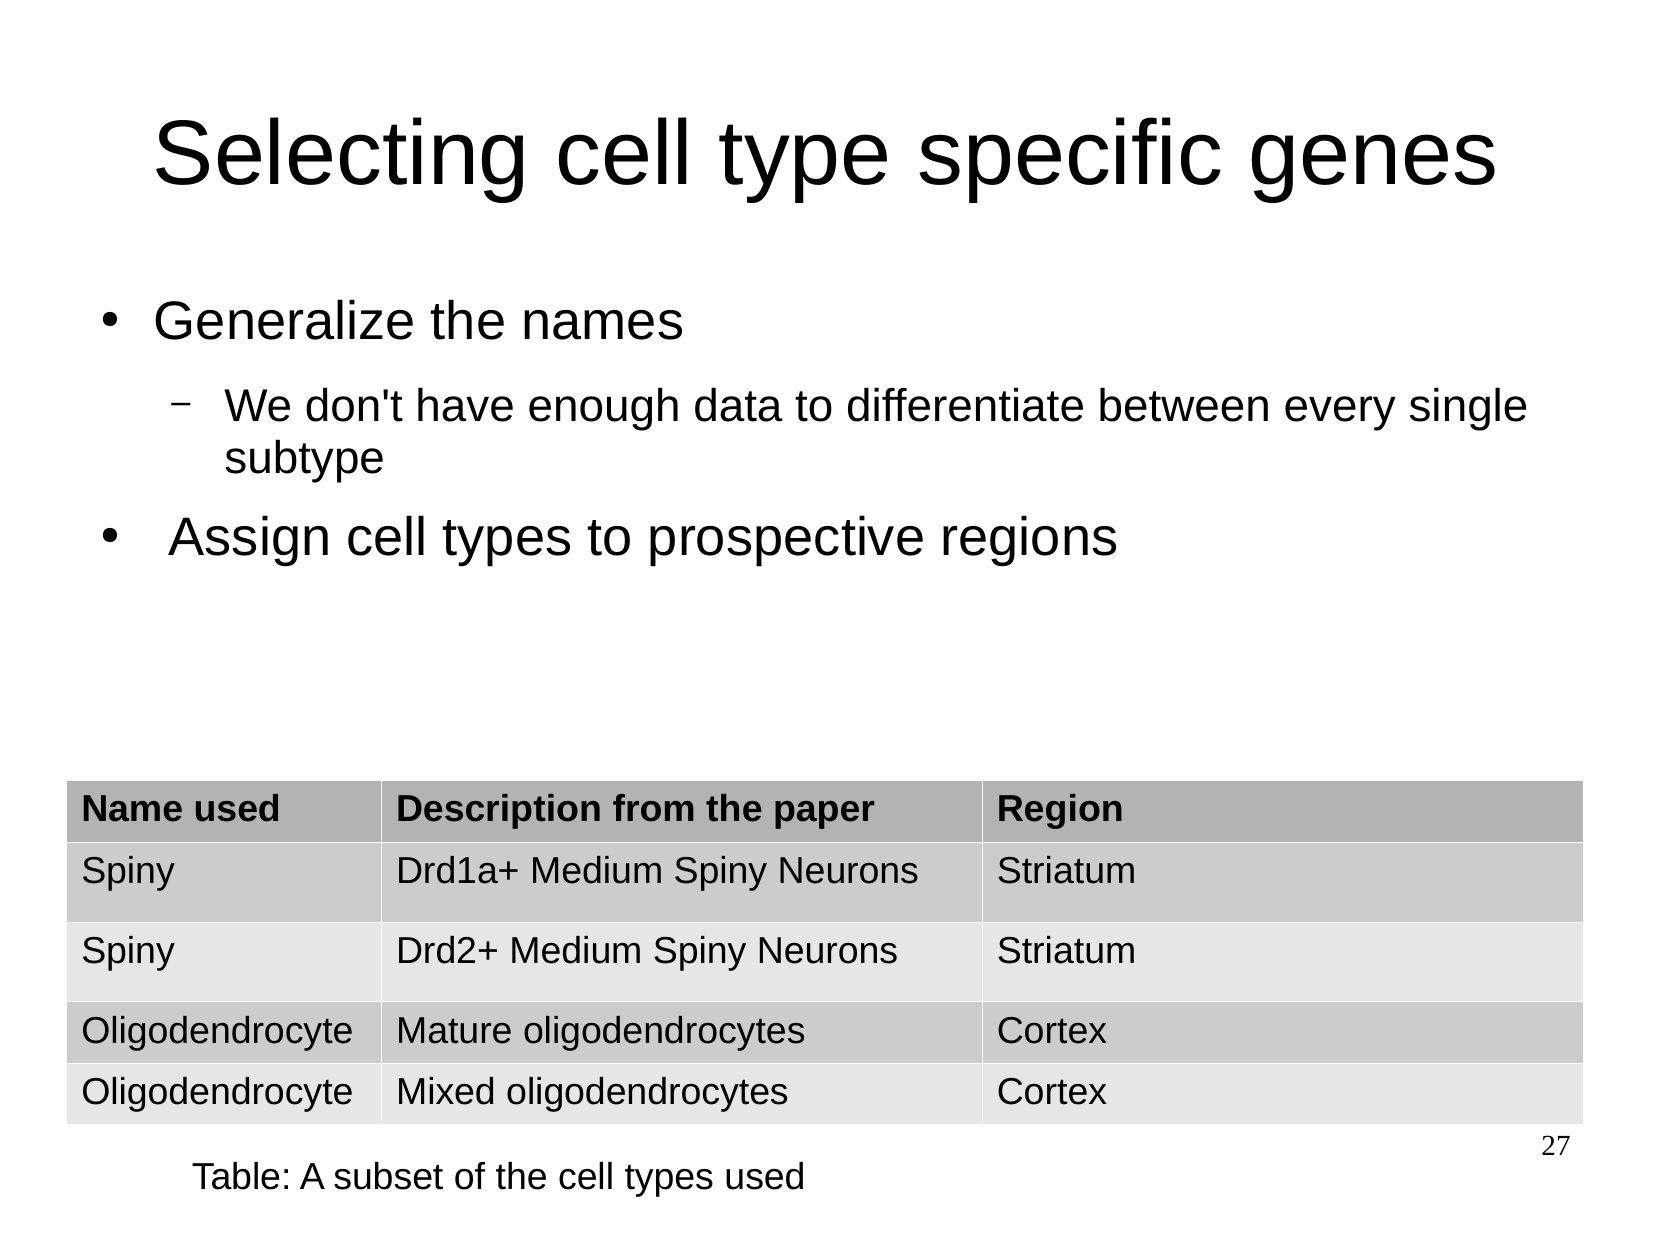

# Selecting cell type specific genes
Generalize the names
We don't have enough data to differentiate between every single subtype
 Assign cell types to prospective regions
| Name used | Description from the paper | Region |
| --- | --- | --- |
| Spiny | Drd1a+ Medium Spiny Neurons | Striatum |
| Spiny | Drd2+ Medium Spiny Neurons | Striatum |
| Oligodendrocyte | Mature oligodendrocytes | Cortex |
| Oligodendrocyte | Mixed oligodendrocytes | Cortex |
27
Table: A subset of the cell types used